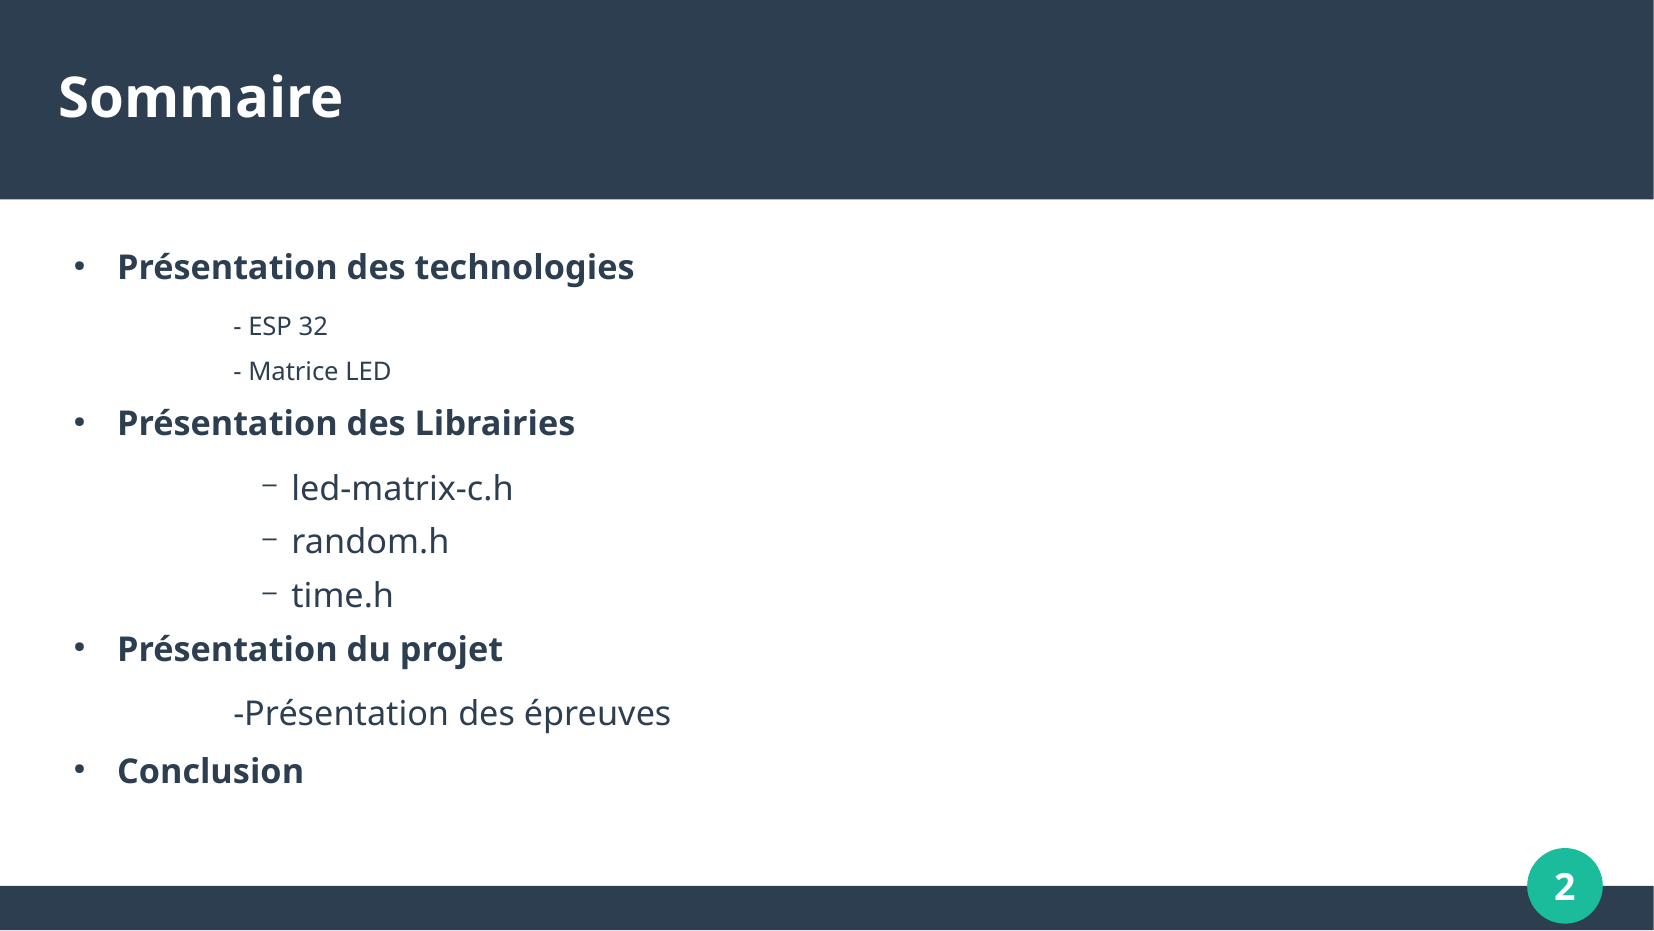

# Sommaire
Présentation des technologies
- ESP 32
- Matrice LED
Présentation des Librairies
led-matrix-c.h
random.h
time.h
Présentation du projet
-Présentation des épreuves
Conclusion